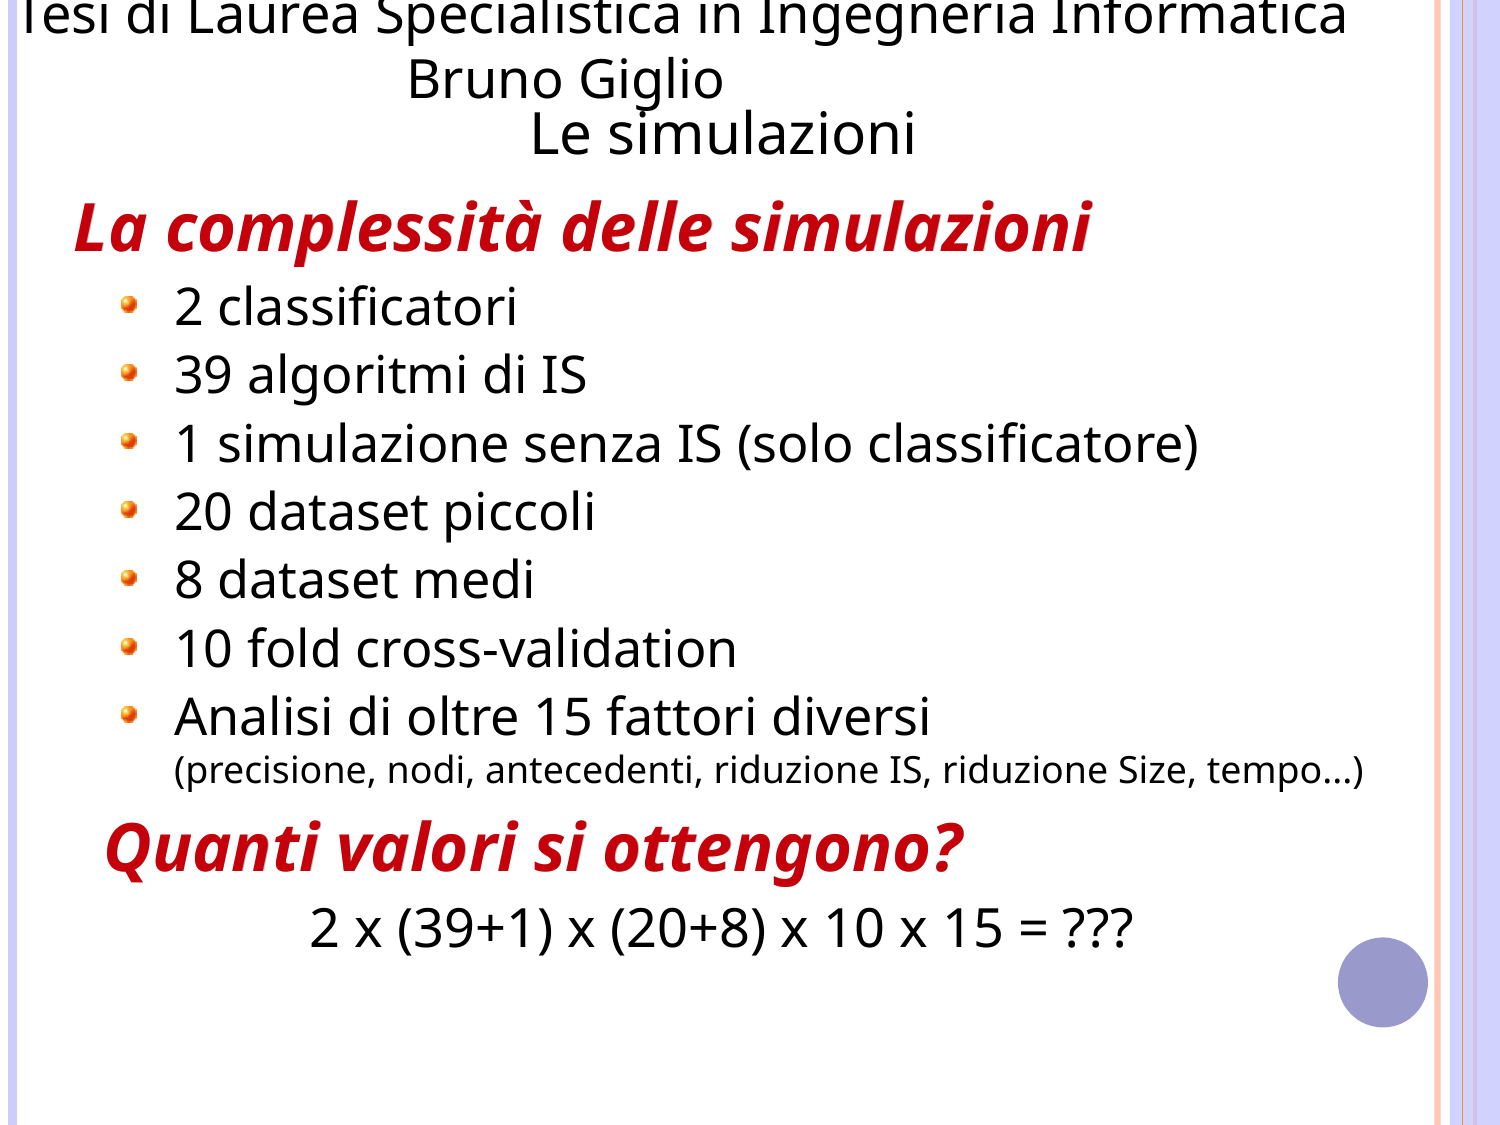

# Tesi di Laurea Specialistica in Ingegneria Informatica Bruno Giglio
Le simulazioni
La complessità delle simulazioni
2 classificatori
39 algoritmi di IS
1 simulazione senza IS (solo classificatore)
20 dataset piccoli
8 dataset medi
10 fold cross-validation
Analisi di oltre 15 fattori diversi
(precisione, nodi, antecedenti, riduzione IS, riduzione Size, tempo...)
Quanti valori si ottengono?
2 x (39+1) x (20+8) x 10 x 15 = ???